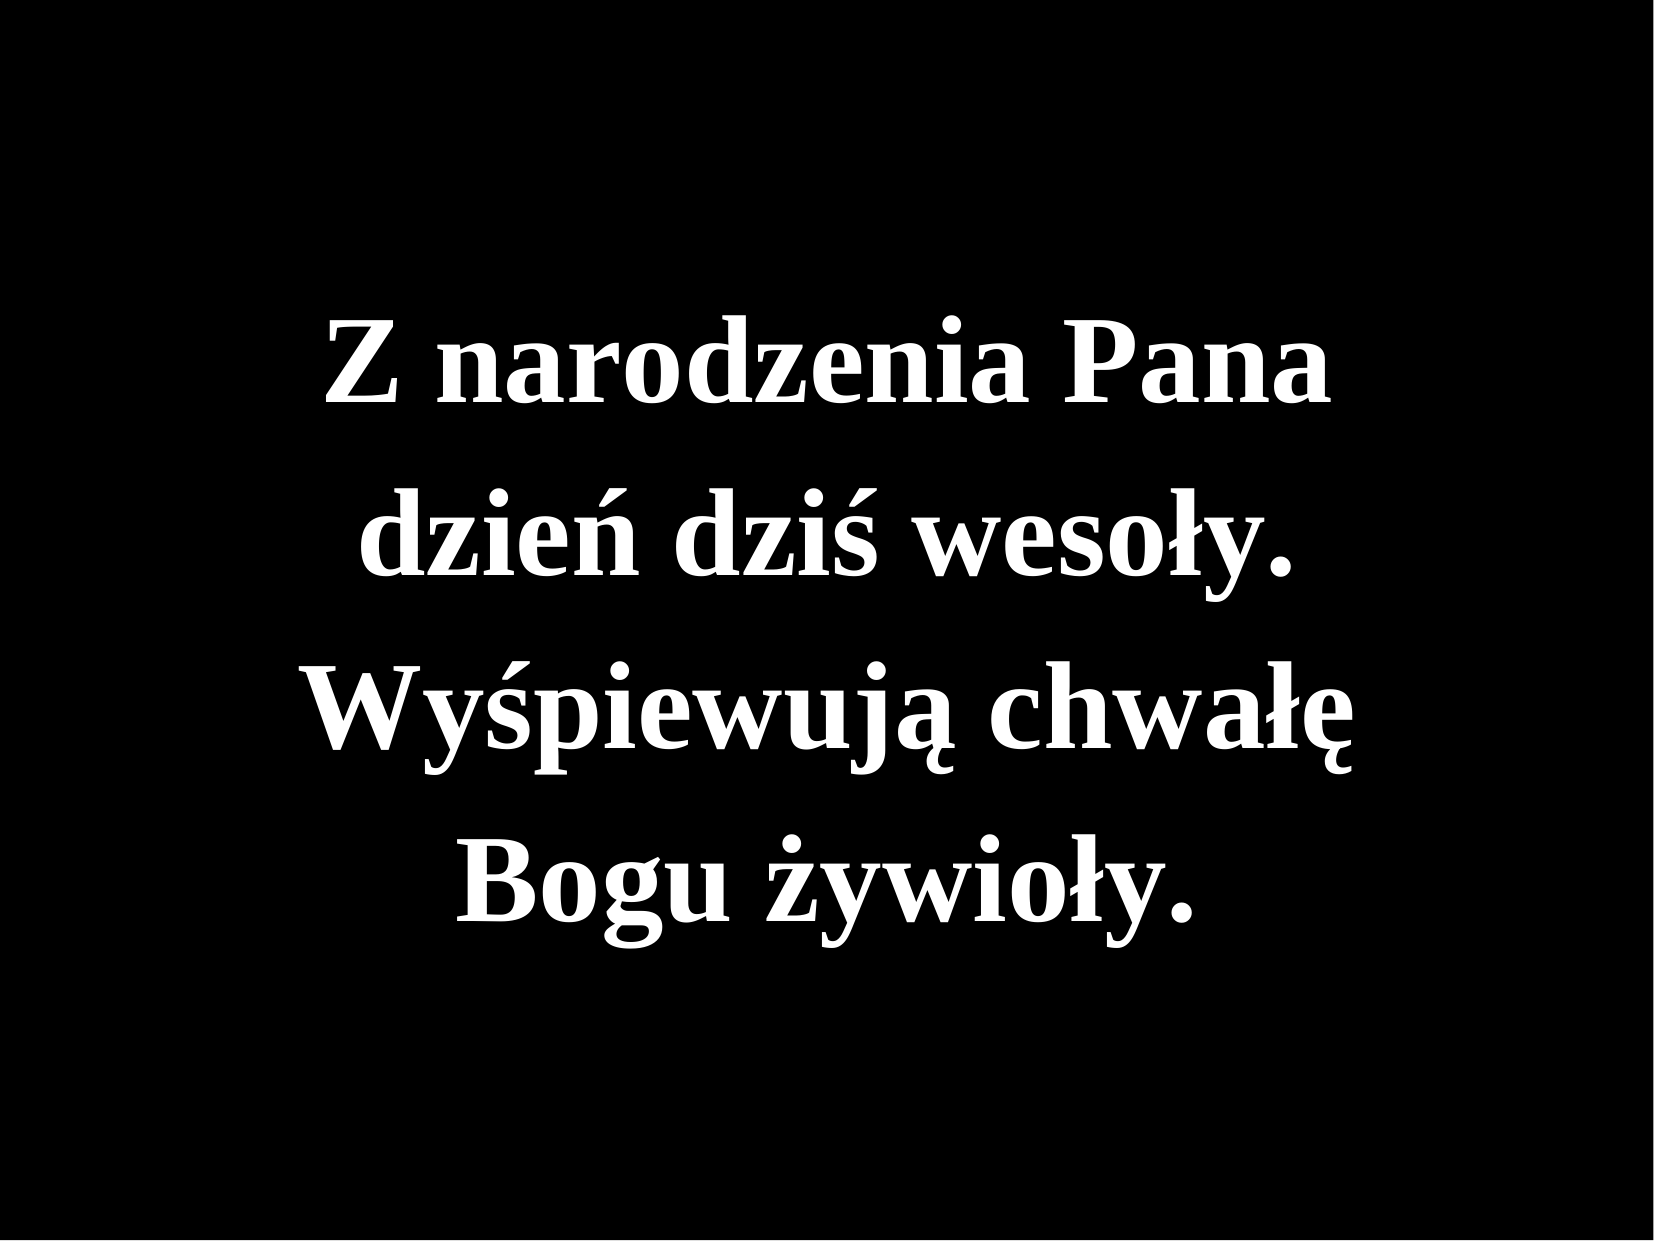

# Z narodzenia Pana ppp dzień dziś wesoły. ppp Wyśpiewują chwałę ppp Bogu żywioły.